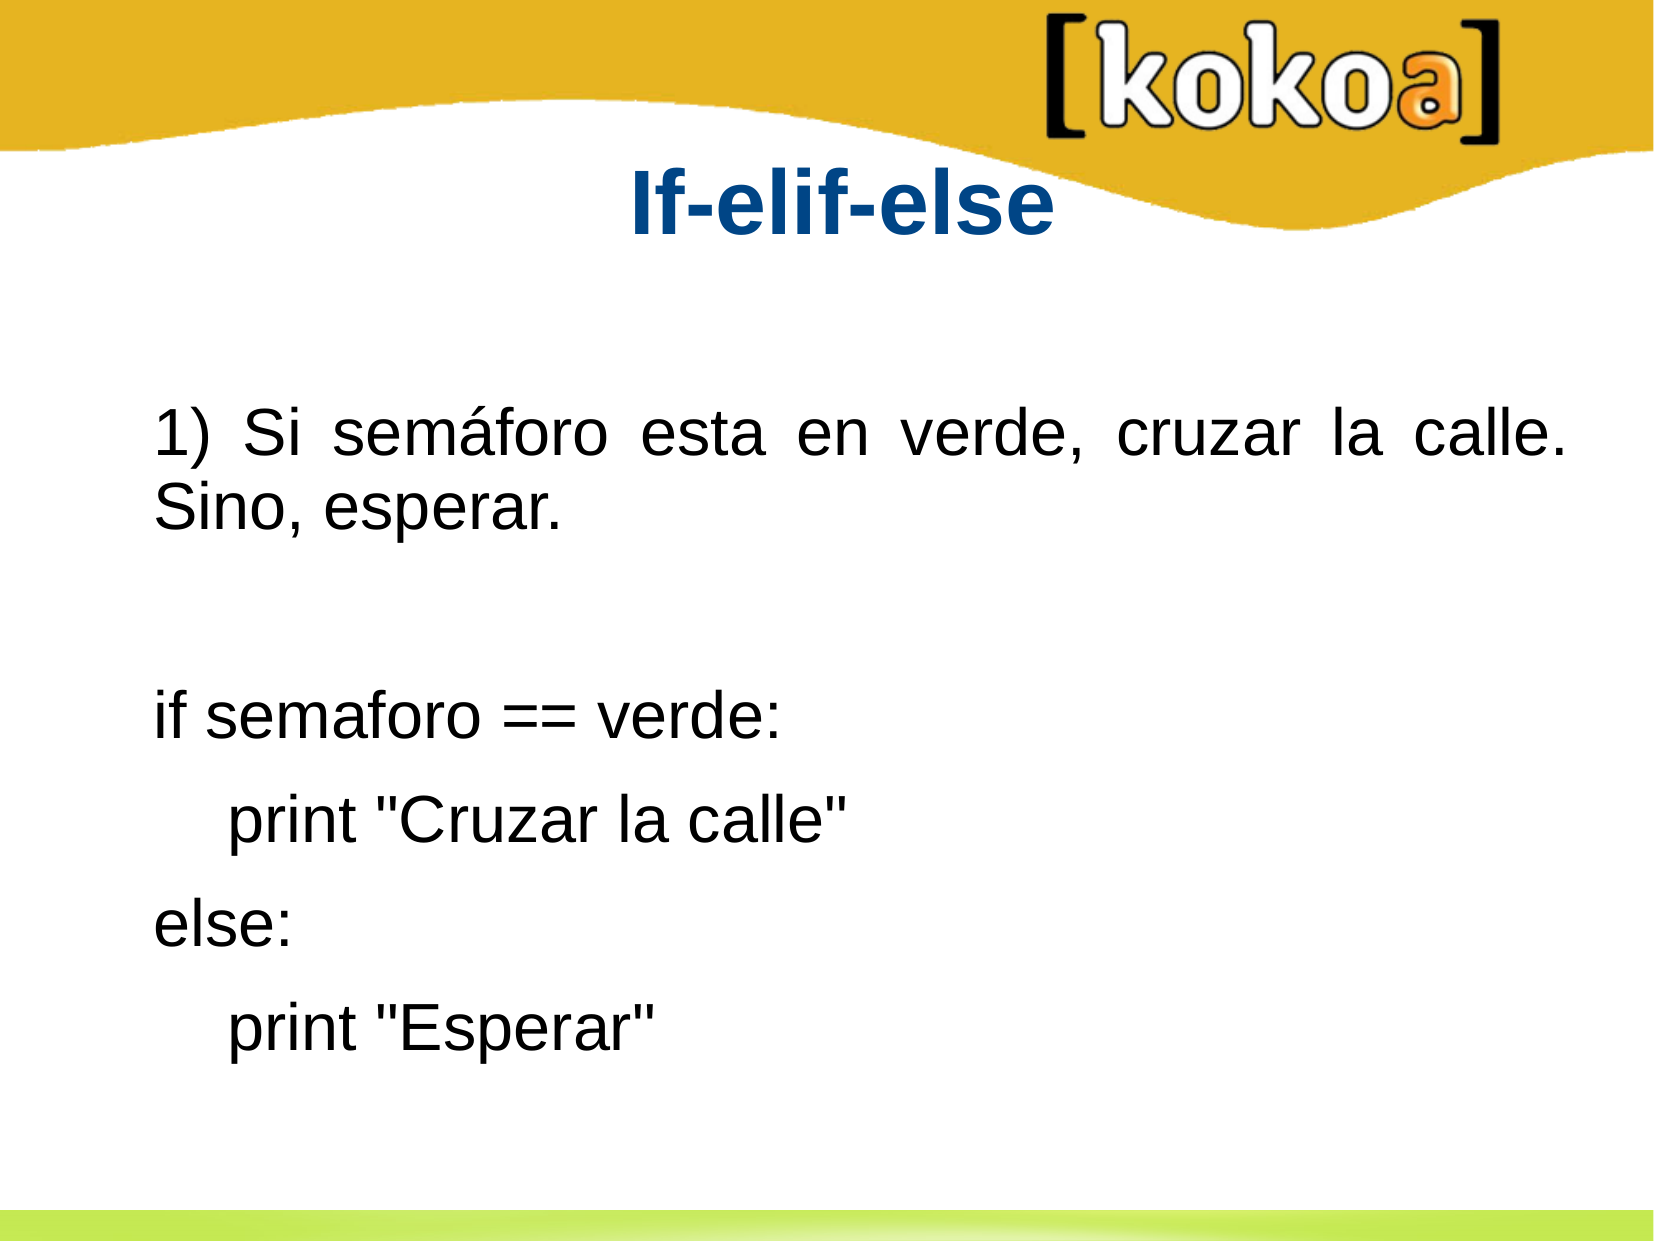

# If-elif-else
1) Si semáforo esta en verde, cruzar la calle. Sino, esperar.
if semaforo == verde:
 print "Cruzar la calle"
else:
 print "Esperar"